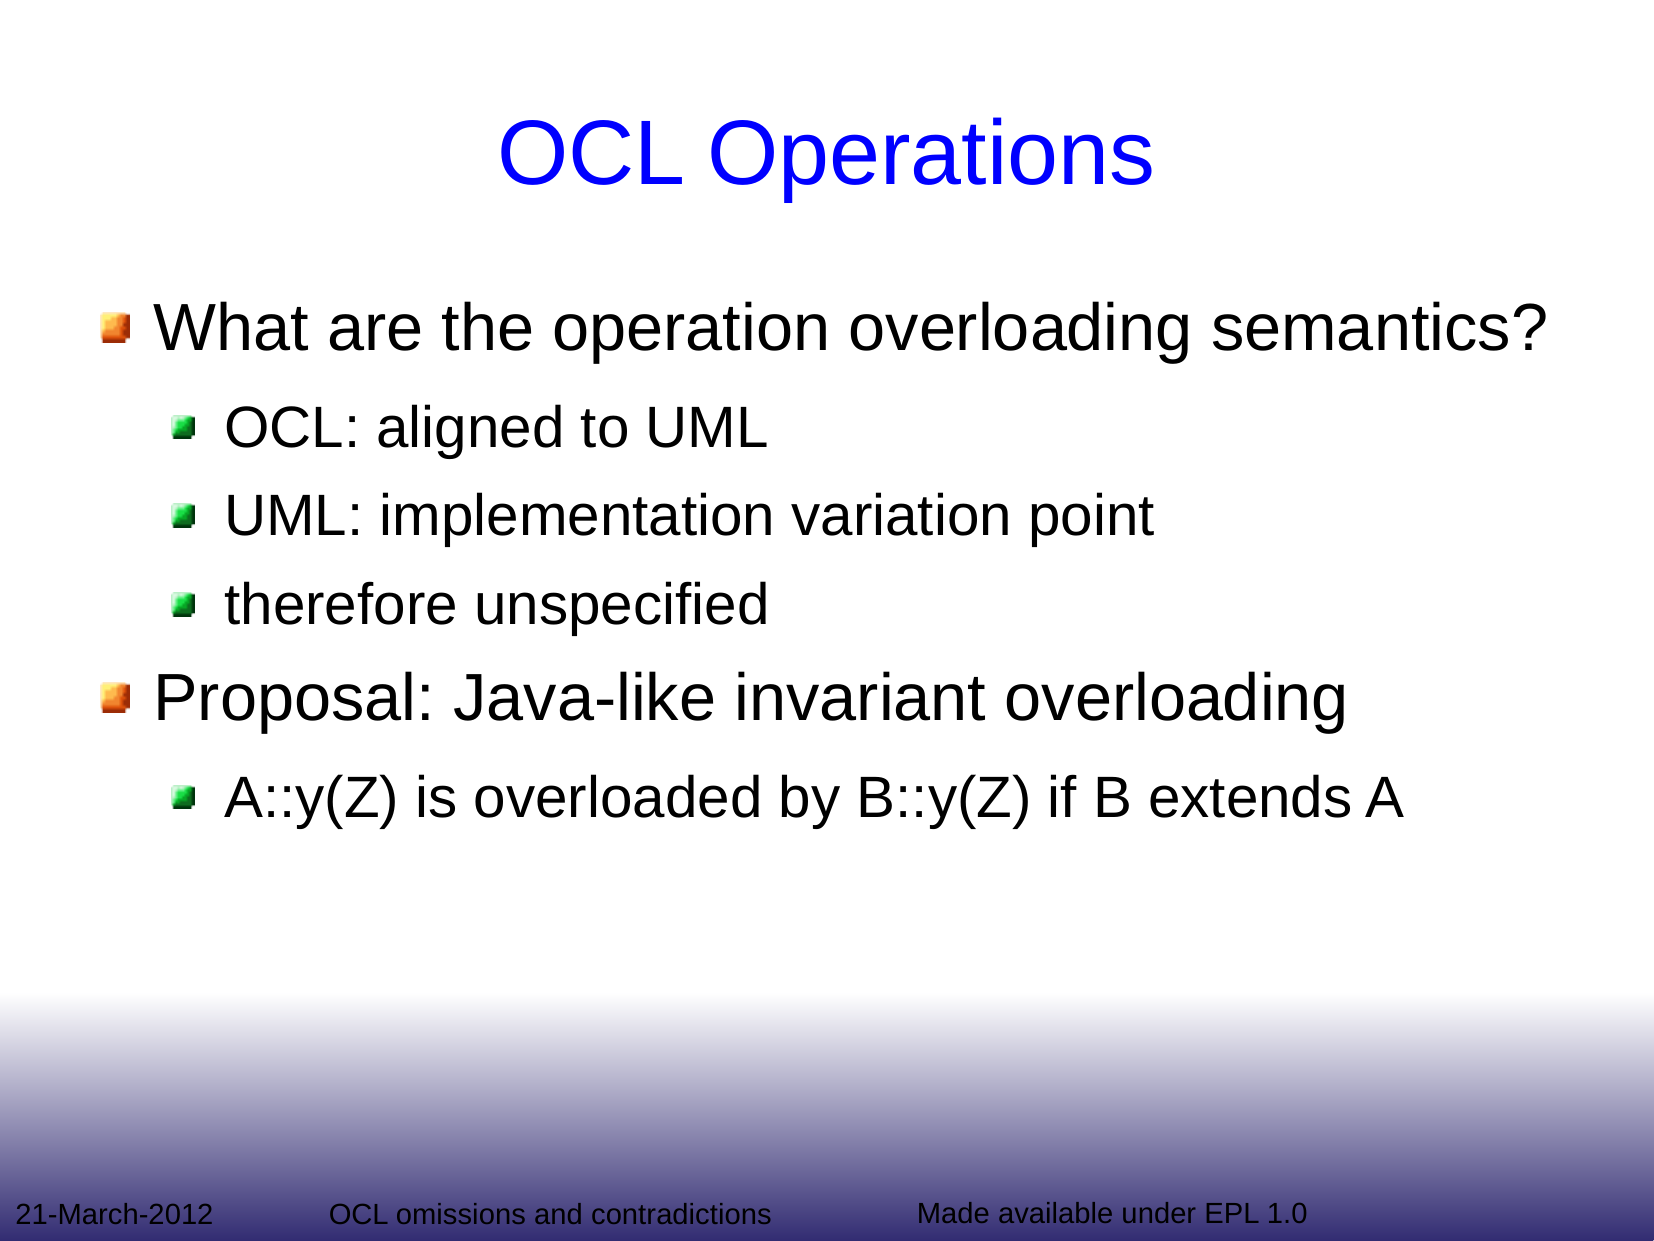

# OCL Operations
What are the operation overloading semantics?
OCL: aligned to UML
UML: implementation variation point
therefore unspecified
Proposal: Java-like invariant overloading
A::y(Z) is overloaded by B::y(Z) if B extends A
21-March-2012
OCL omissions and contradictions